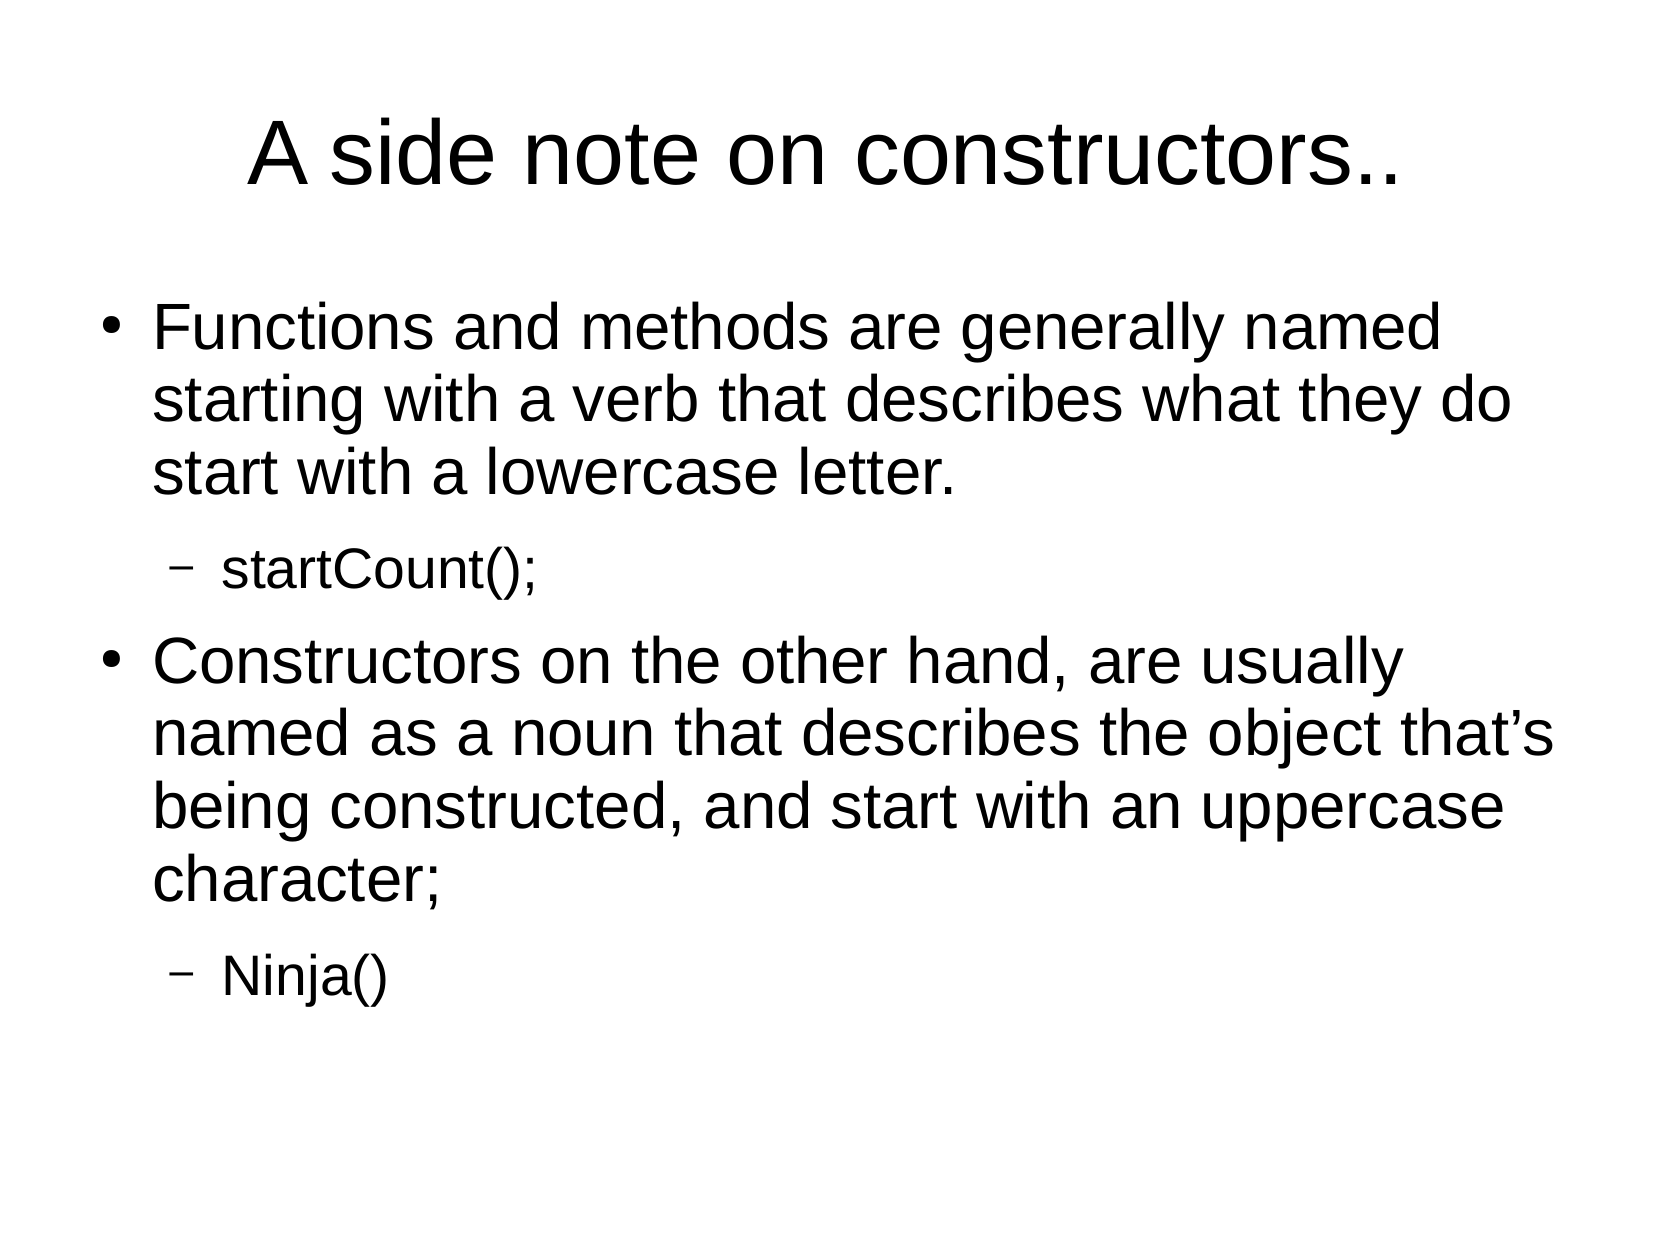

# A side note on constructors..
Functions and methods are generally named starting with a verb that describes what they do start with a lowercase letter.
startCount();
Constructors on the other hand, are usually named as a noun that describes the object that’s being constructed, and start with an uppercase character;
Ninja()